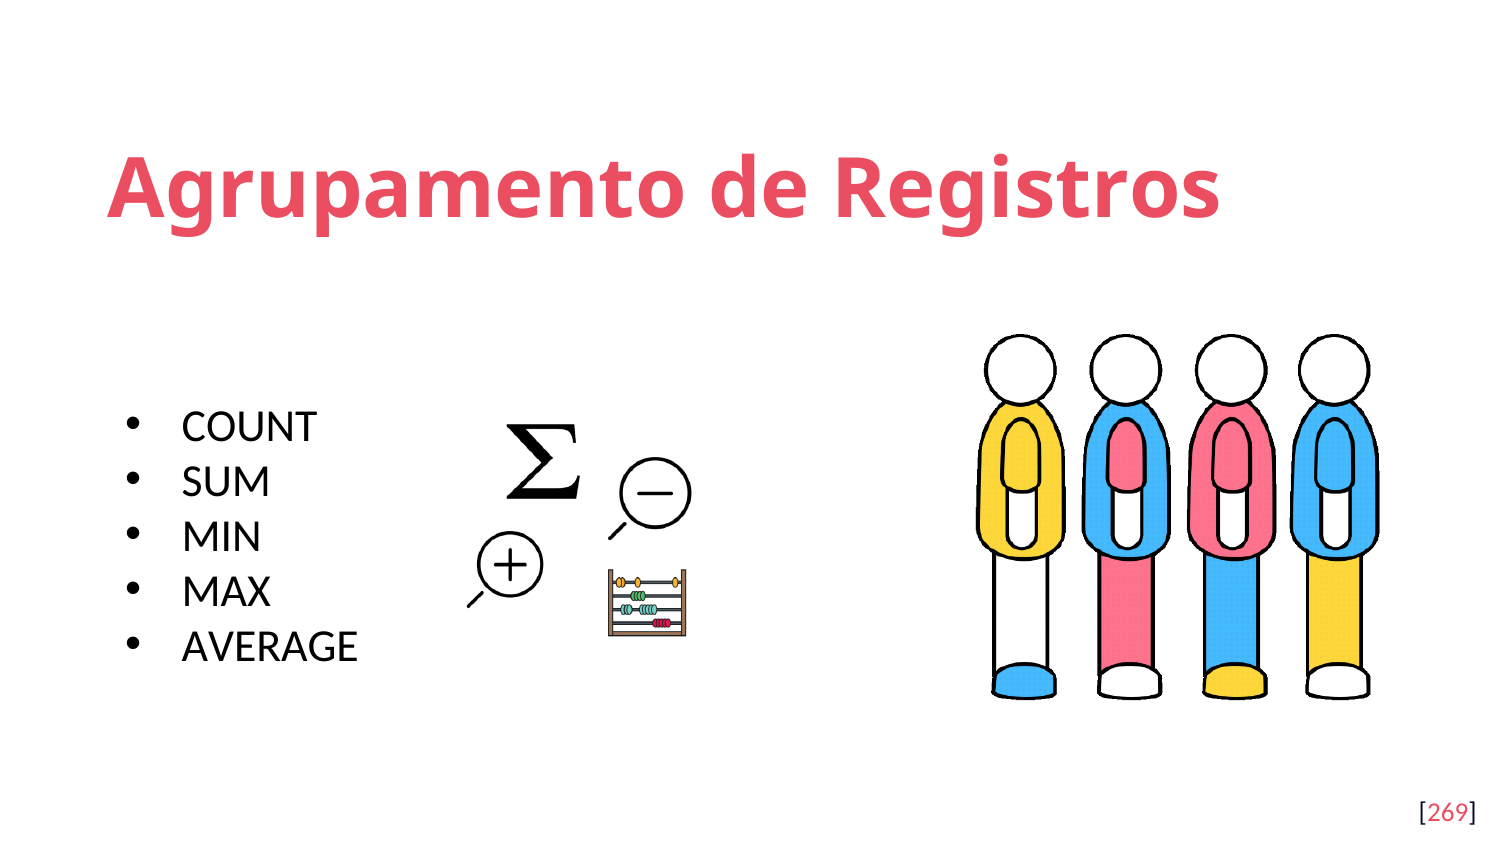

Agrupamento de Registros
COUNT
SUM
MIN
MAX
AVERAGE